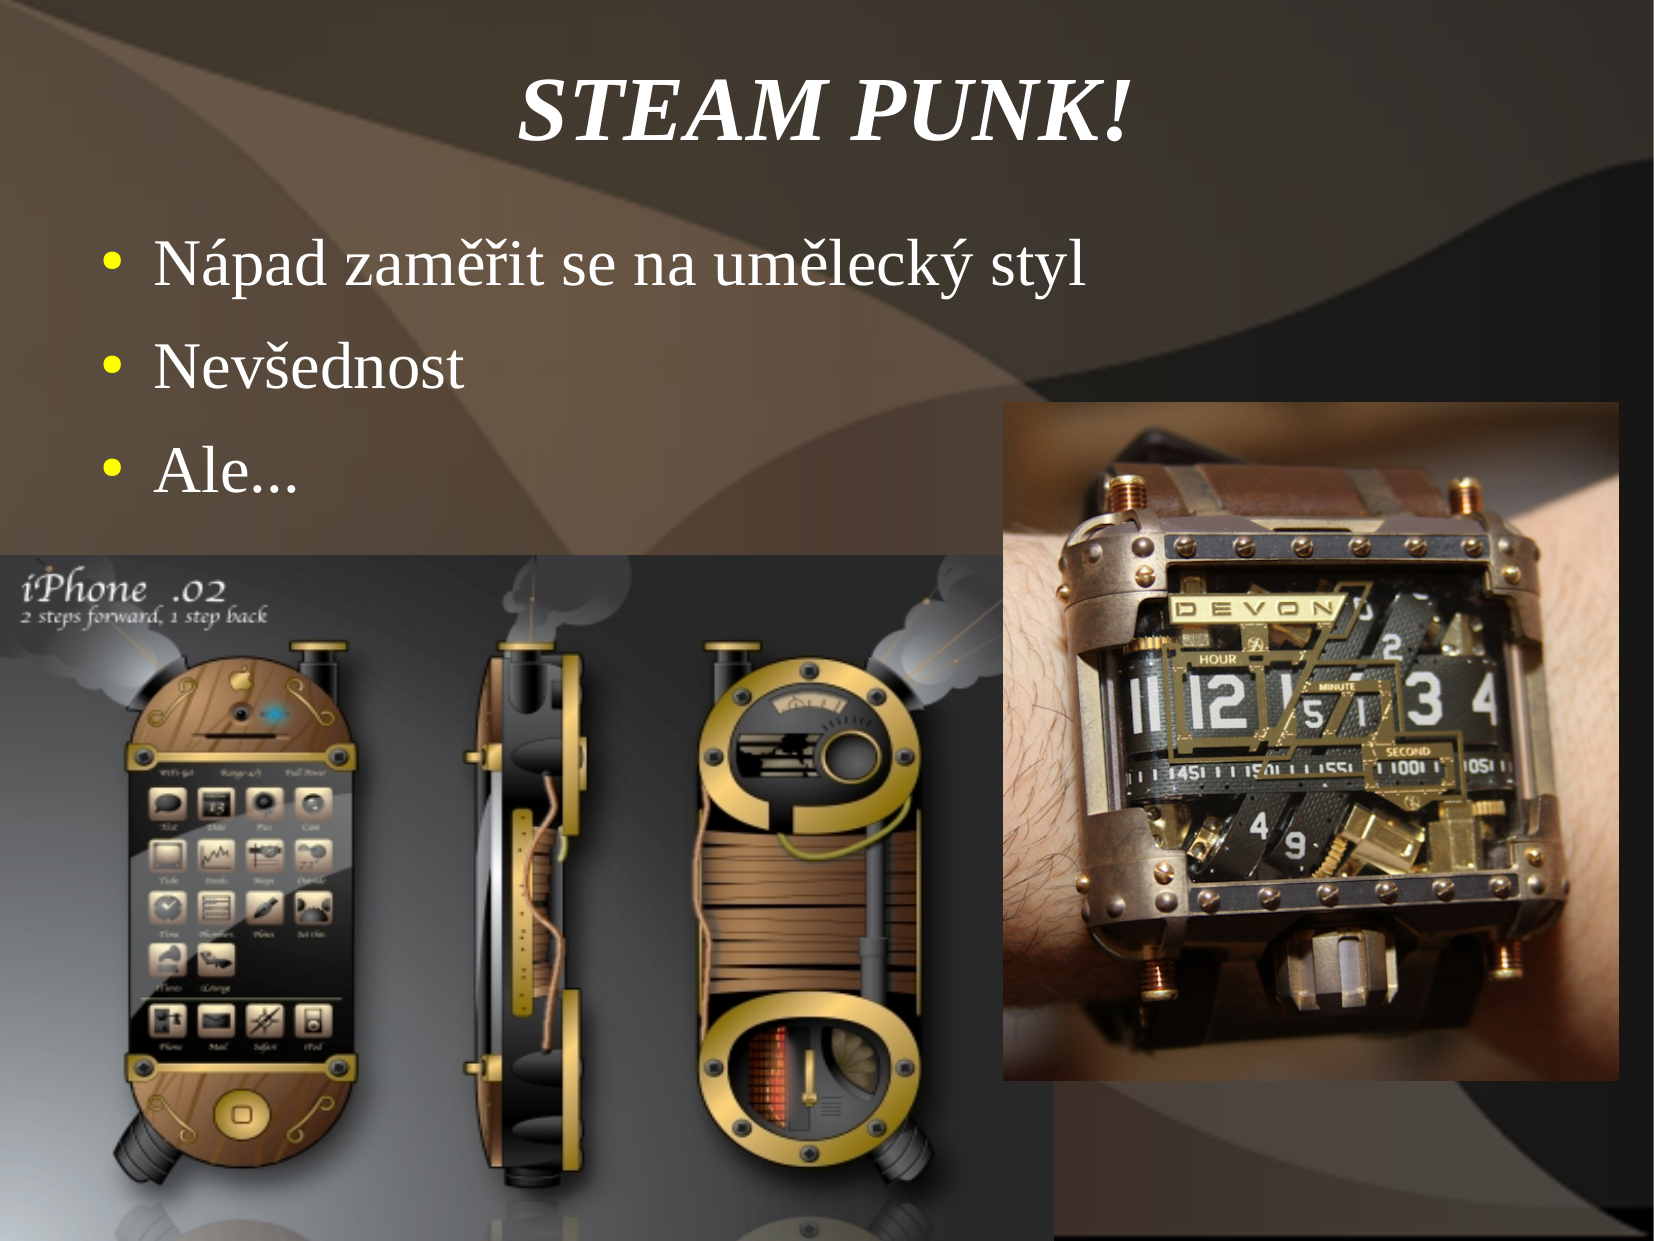

# STEAM PUNK!
Nápad zaměřit se na umělecký styl
Nevšednost
Ale...